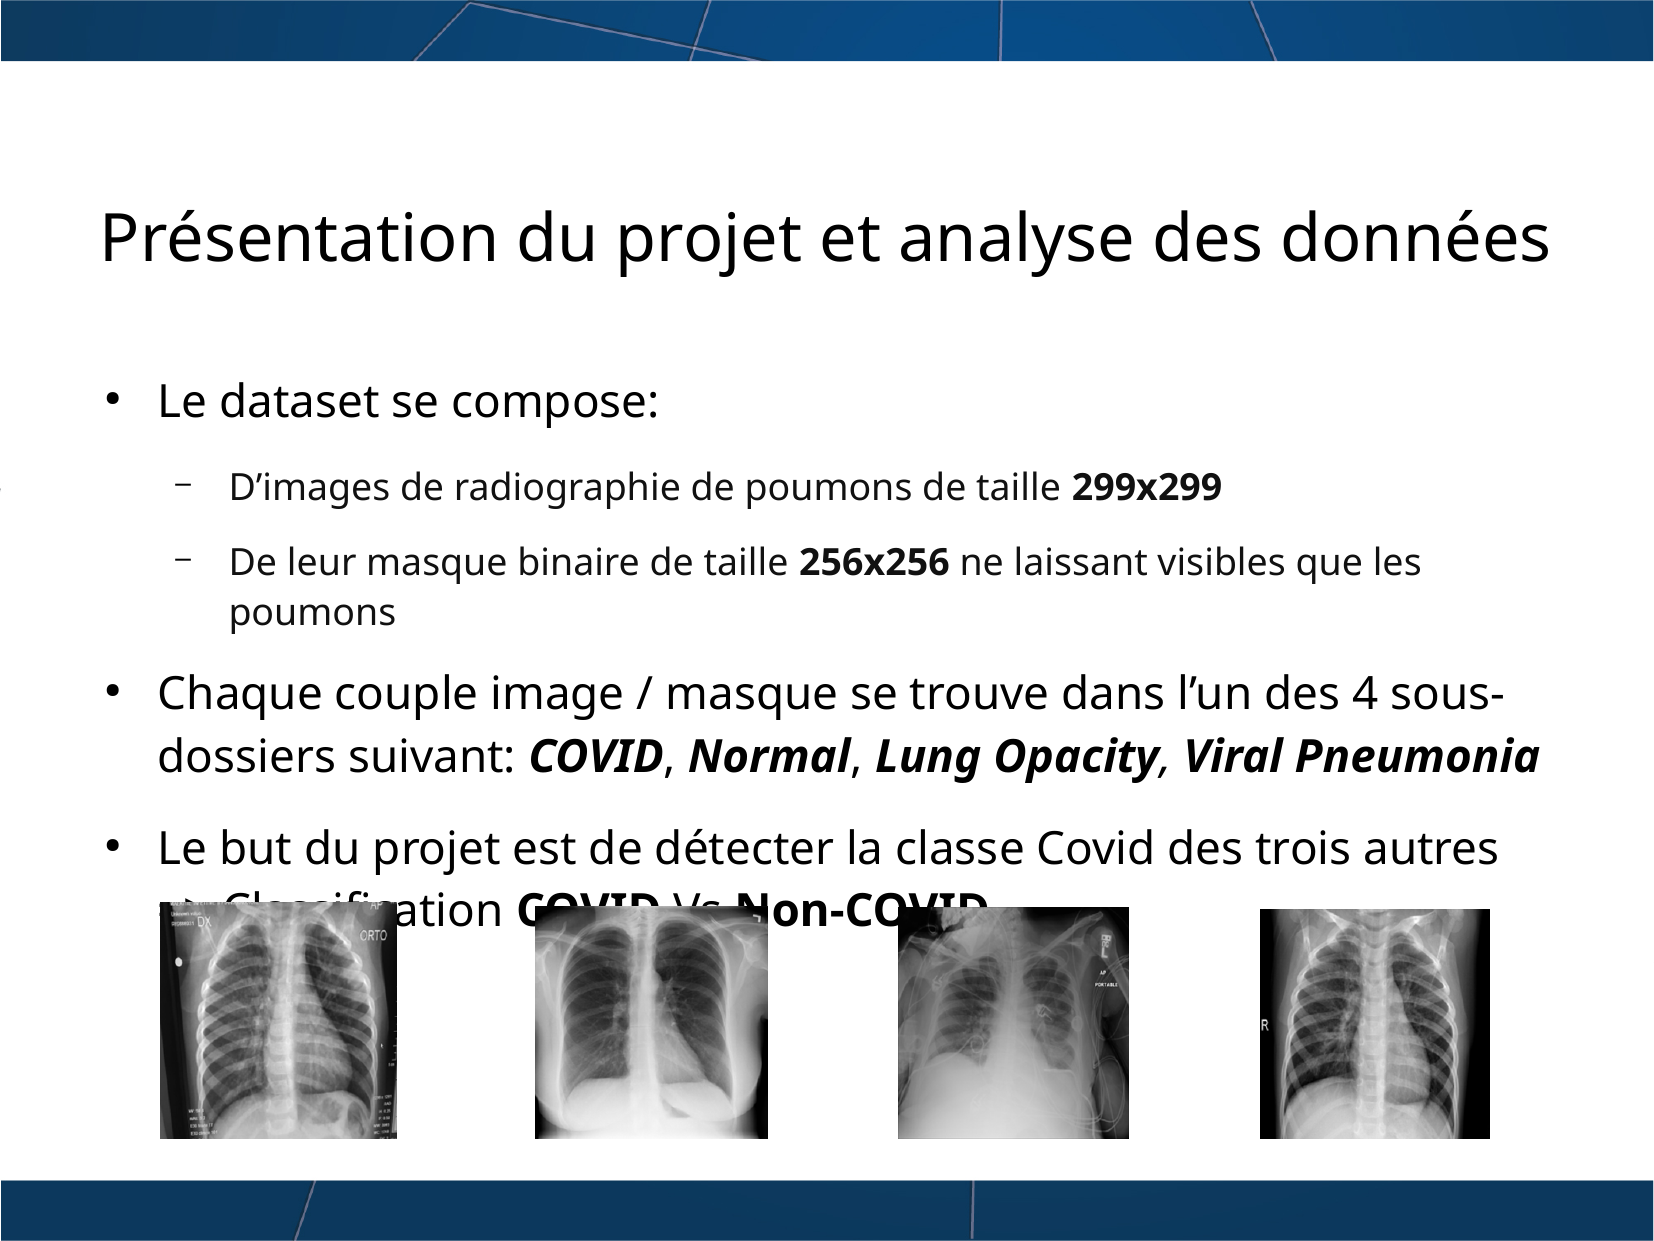

# Présentation du projet et analyse des données
Le dataset se compose:
D’images de radiographie de poumons de taille 299x299
De leur masque binaire de taille 256x256 ne laissant visibles que les poumons
Chaque couple image / masque se trouve dans l’un des 4 sous-dossiers suivant: COVID, Normal, Lung Opacity, Viral Pneumonia
Le but du projet est de détecter la classe Covid des trois autres
=> Classification COVID Vs Non-COVID